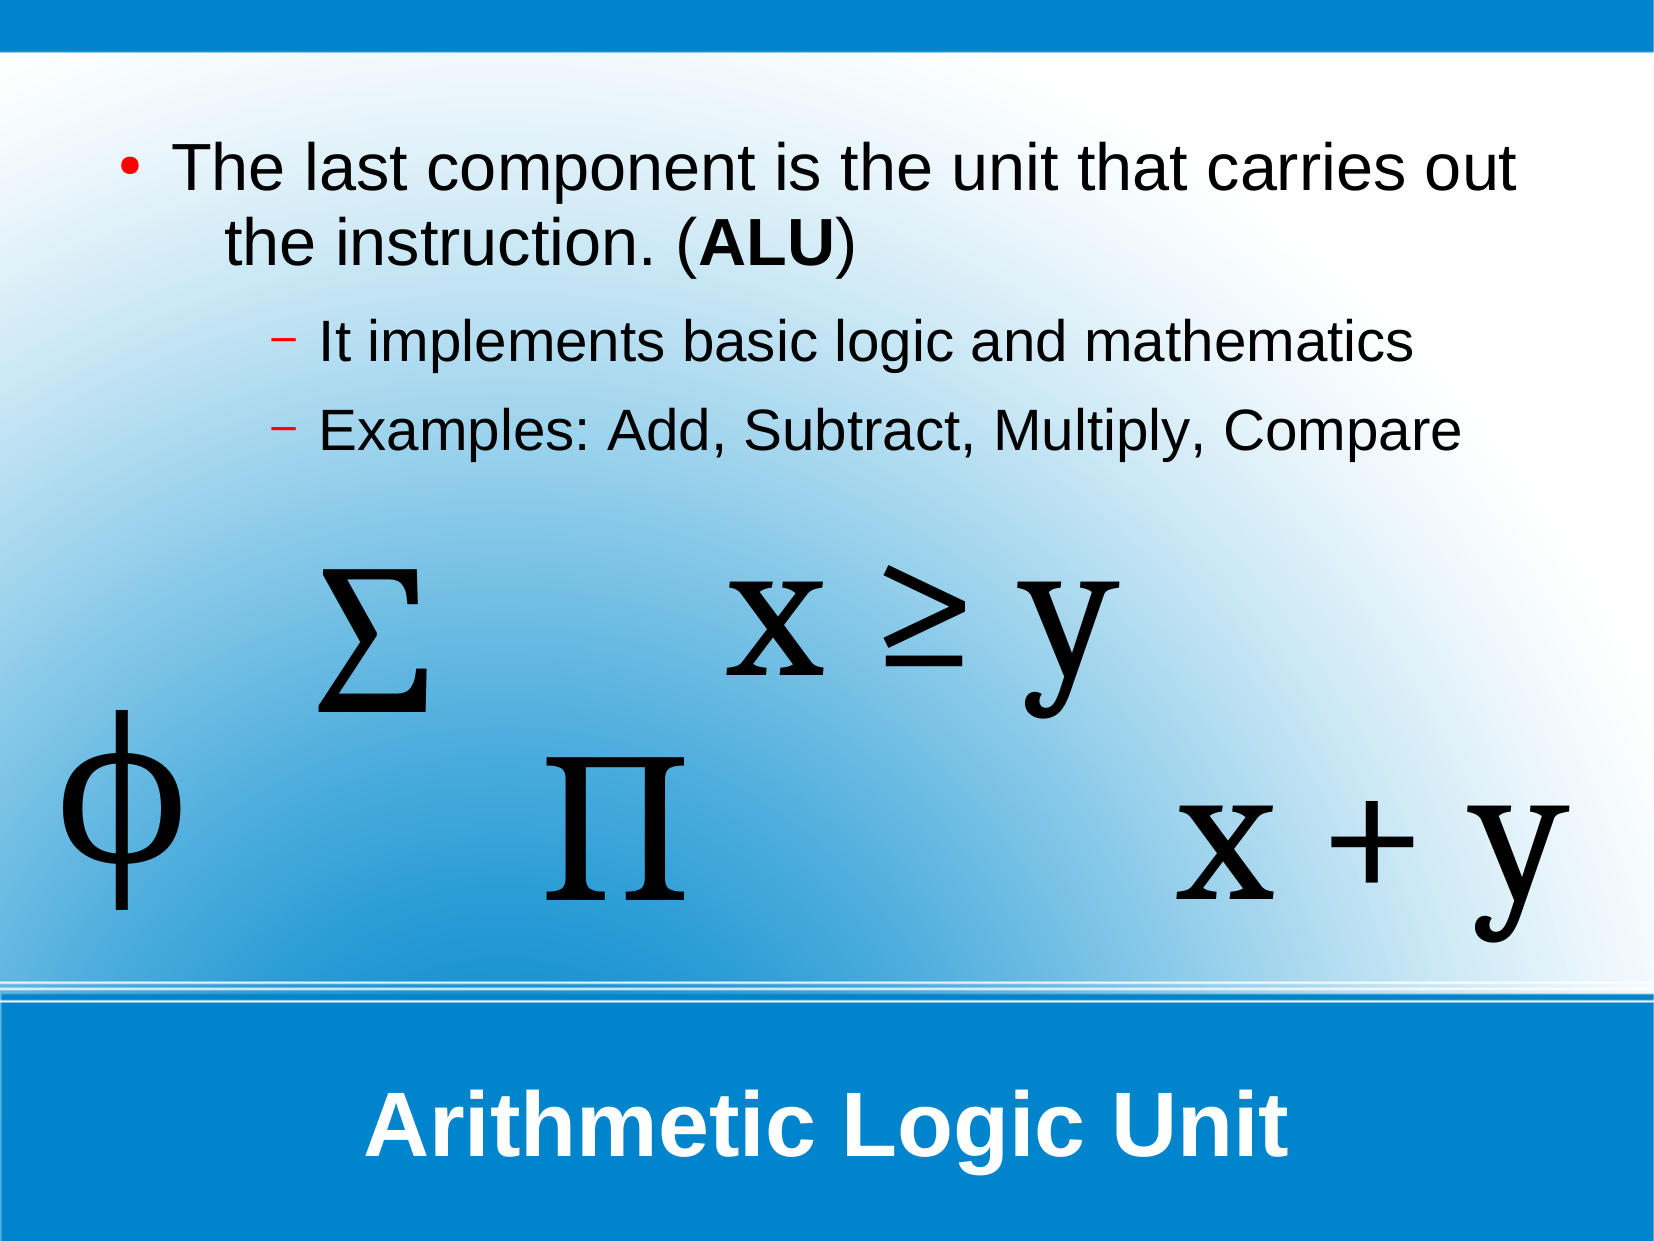

The last component is the unit that carries out the instruction. (ALU)
It implements basic logic and mathematics
Examples: Add, Subtract, Multiply, Compare
x ≥ y
Σ
ϕ
x + y
П
# Arithmetic Logic Unit